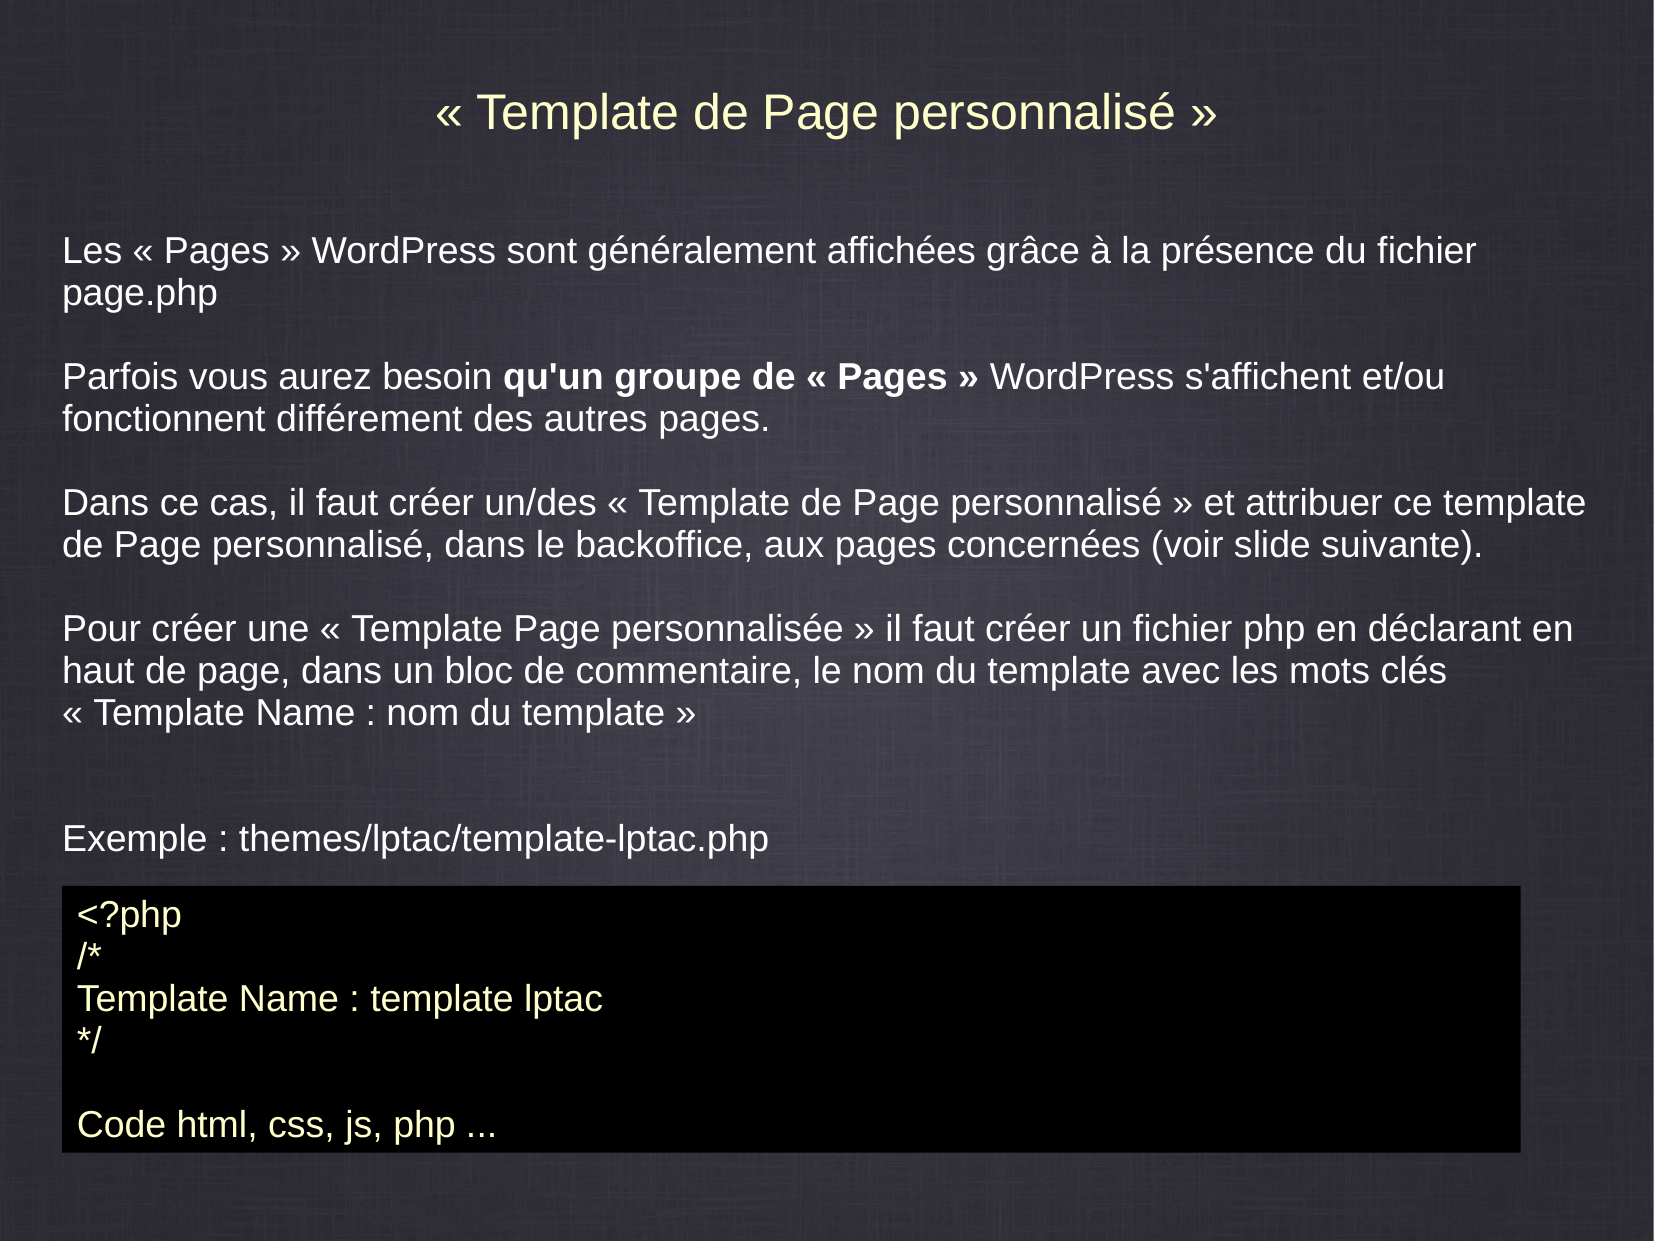

« Template de Page personnalisé »
Les « Pages » WordPress sont généralement affichées grâce à la présence du fichier page.php
Parfois vous aurez besoin qu'un groupe de « Pages » WordPress s'affichent et/ou fonctionnent différement des autres pages.
Dans ce cas, il faut créer un/des « Template de Page personnalisé » et attribuer ce template de Page personnalisé, dans le backoffice, aux pages concernées (voir slide suivante).
Pour créer une « Template Page personnalisée » il faut créer un fichier php en déclarant en haut de page, dans un bloc de commentaire, le nom du template avec les mots clés « Template Name : nom du template »
Exemple : themes/lptac/template-lptac.php
<?php
/*
Template Name : template lptac
*/
Code html, css, js, php ...